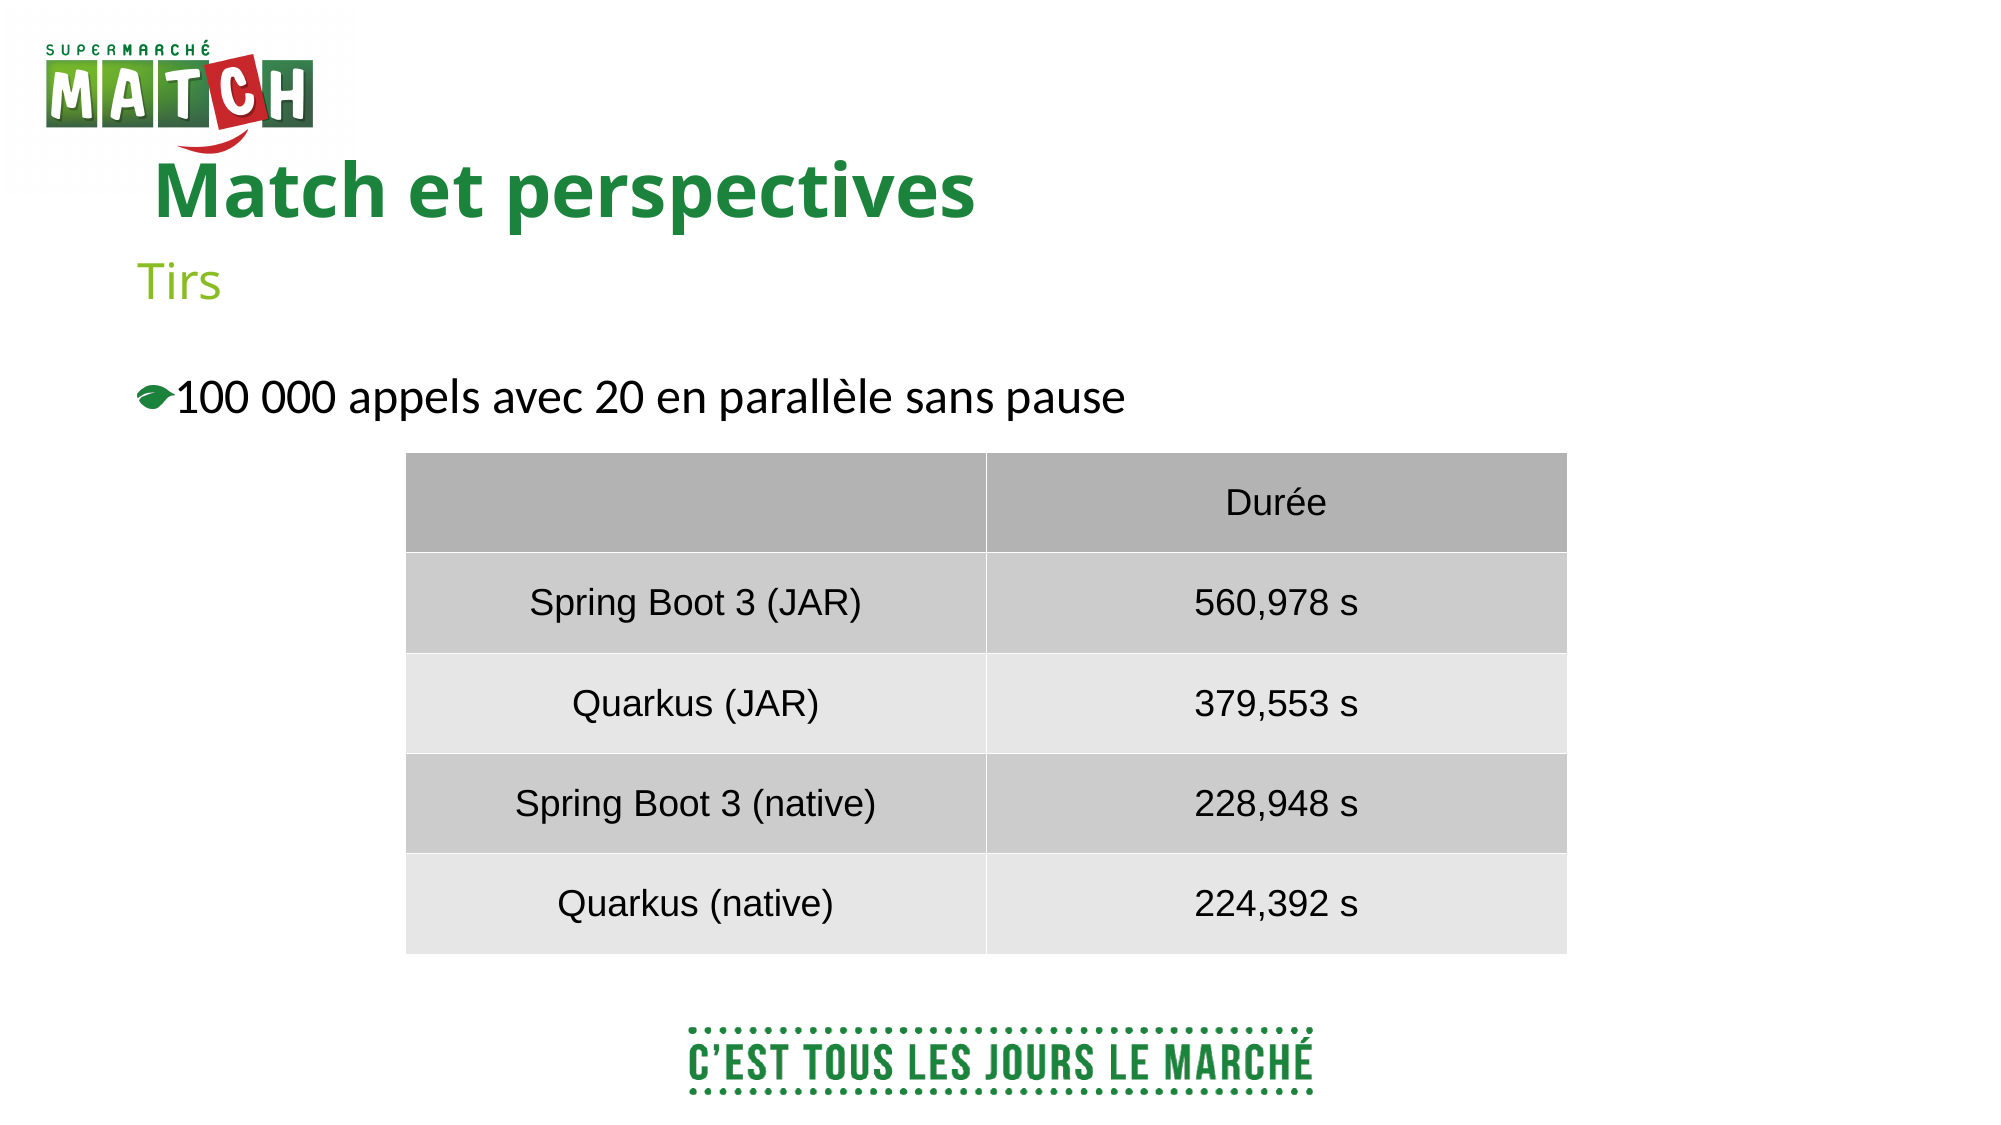

# Match et perspectives
Tirs
100 000 appels avec 20 en parallèle sans pause
| | Durée |
| --- | --- |
| Spring Boot 3 (JAR) | 560,978 s |
| Quarkus (JAR) | 379,553 s |
| Spring Boot 3 (native) | 228,948 s |
| Quarkus (native) | 224,392 s |